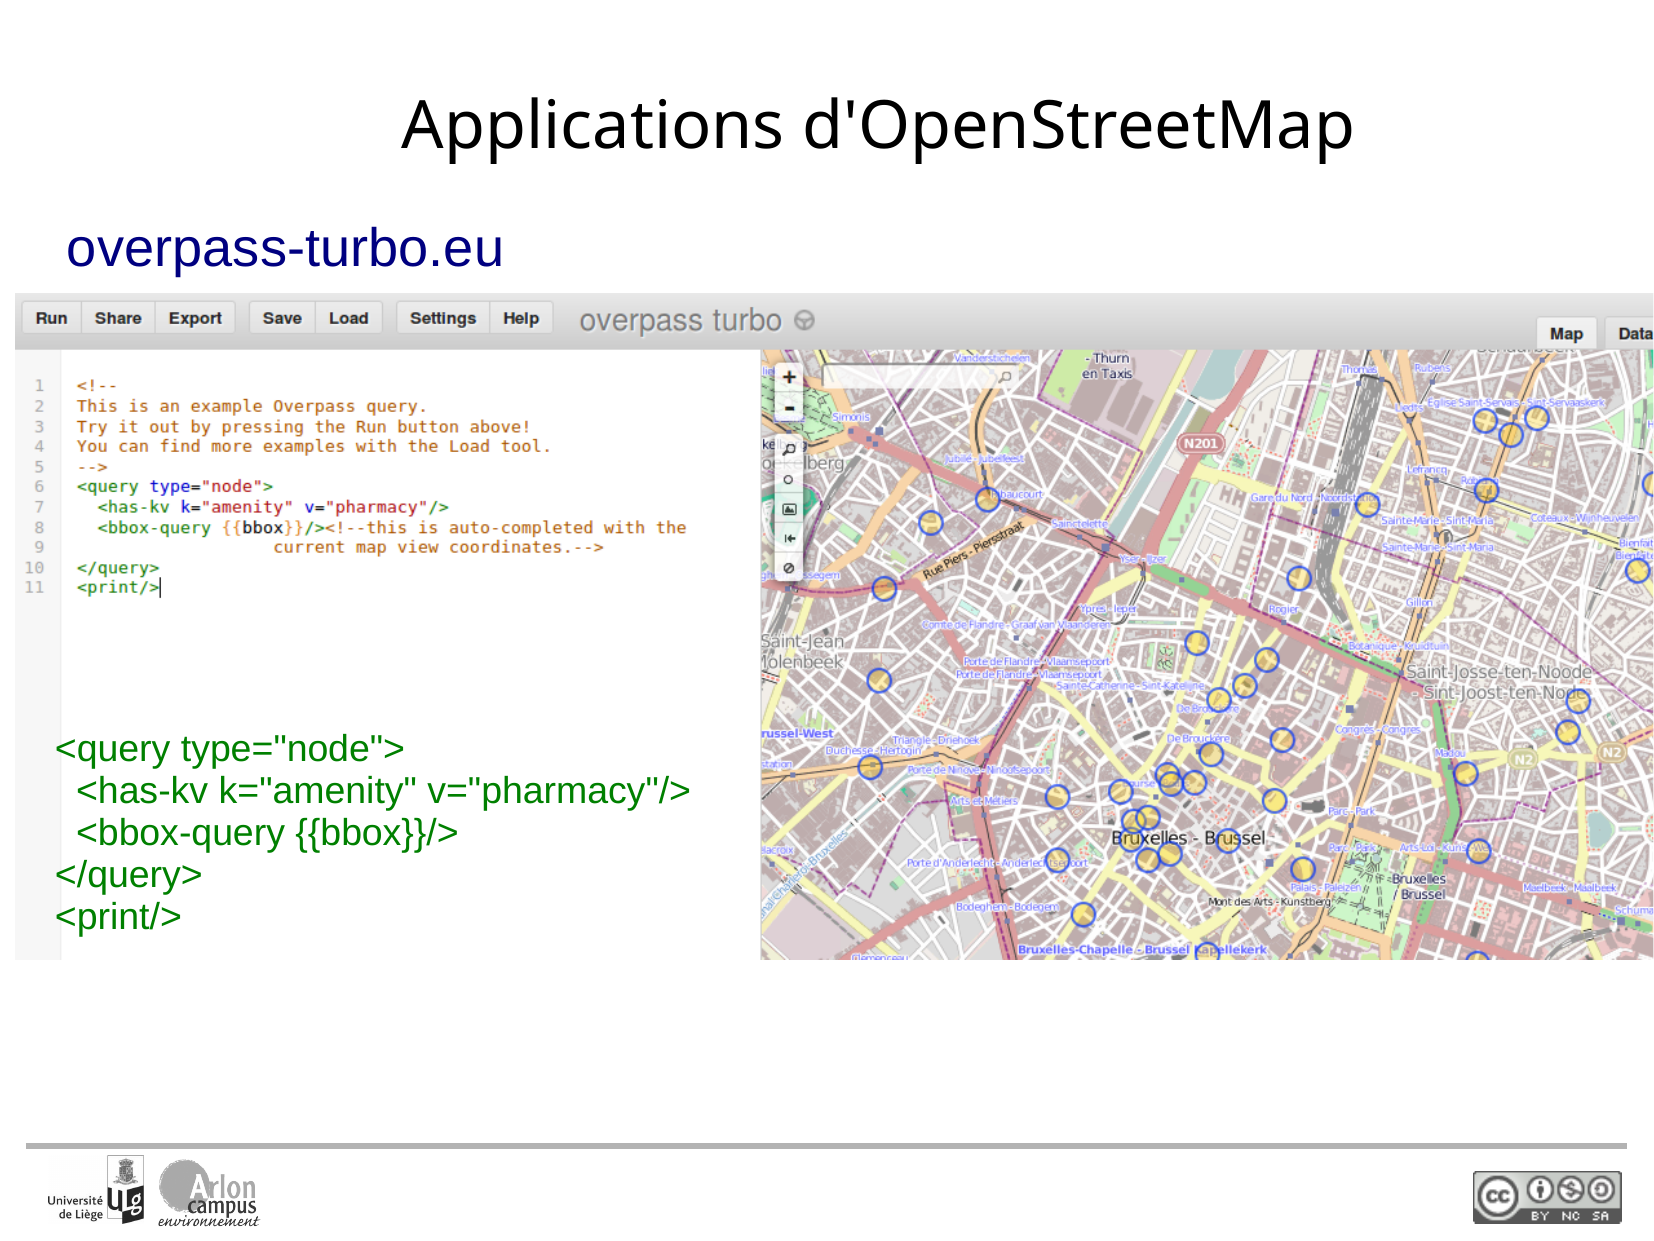

# Applications d'OpenStreetMap
overpass-turbo.eu
<query type="node">
 <has-kv k="amenity" v="pharmacy"/>
 <bbox-query {{bbox}}/>
</query>
<print/>